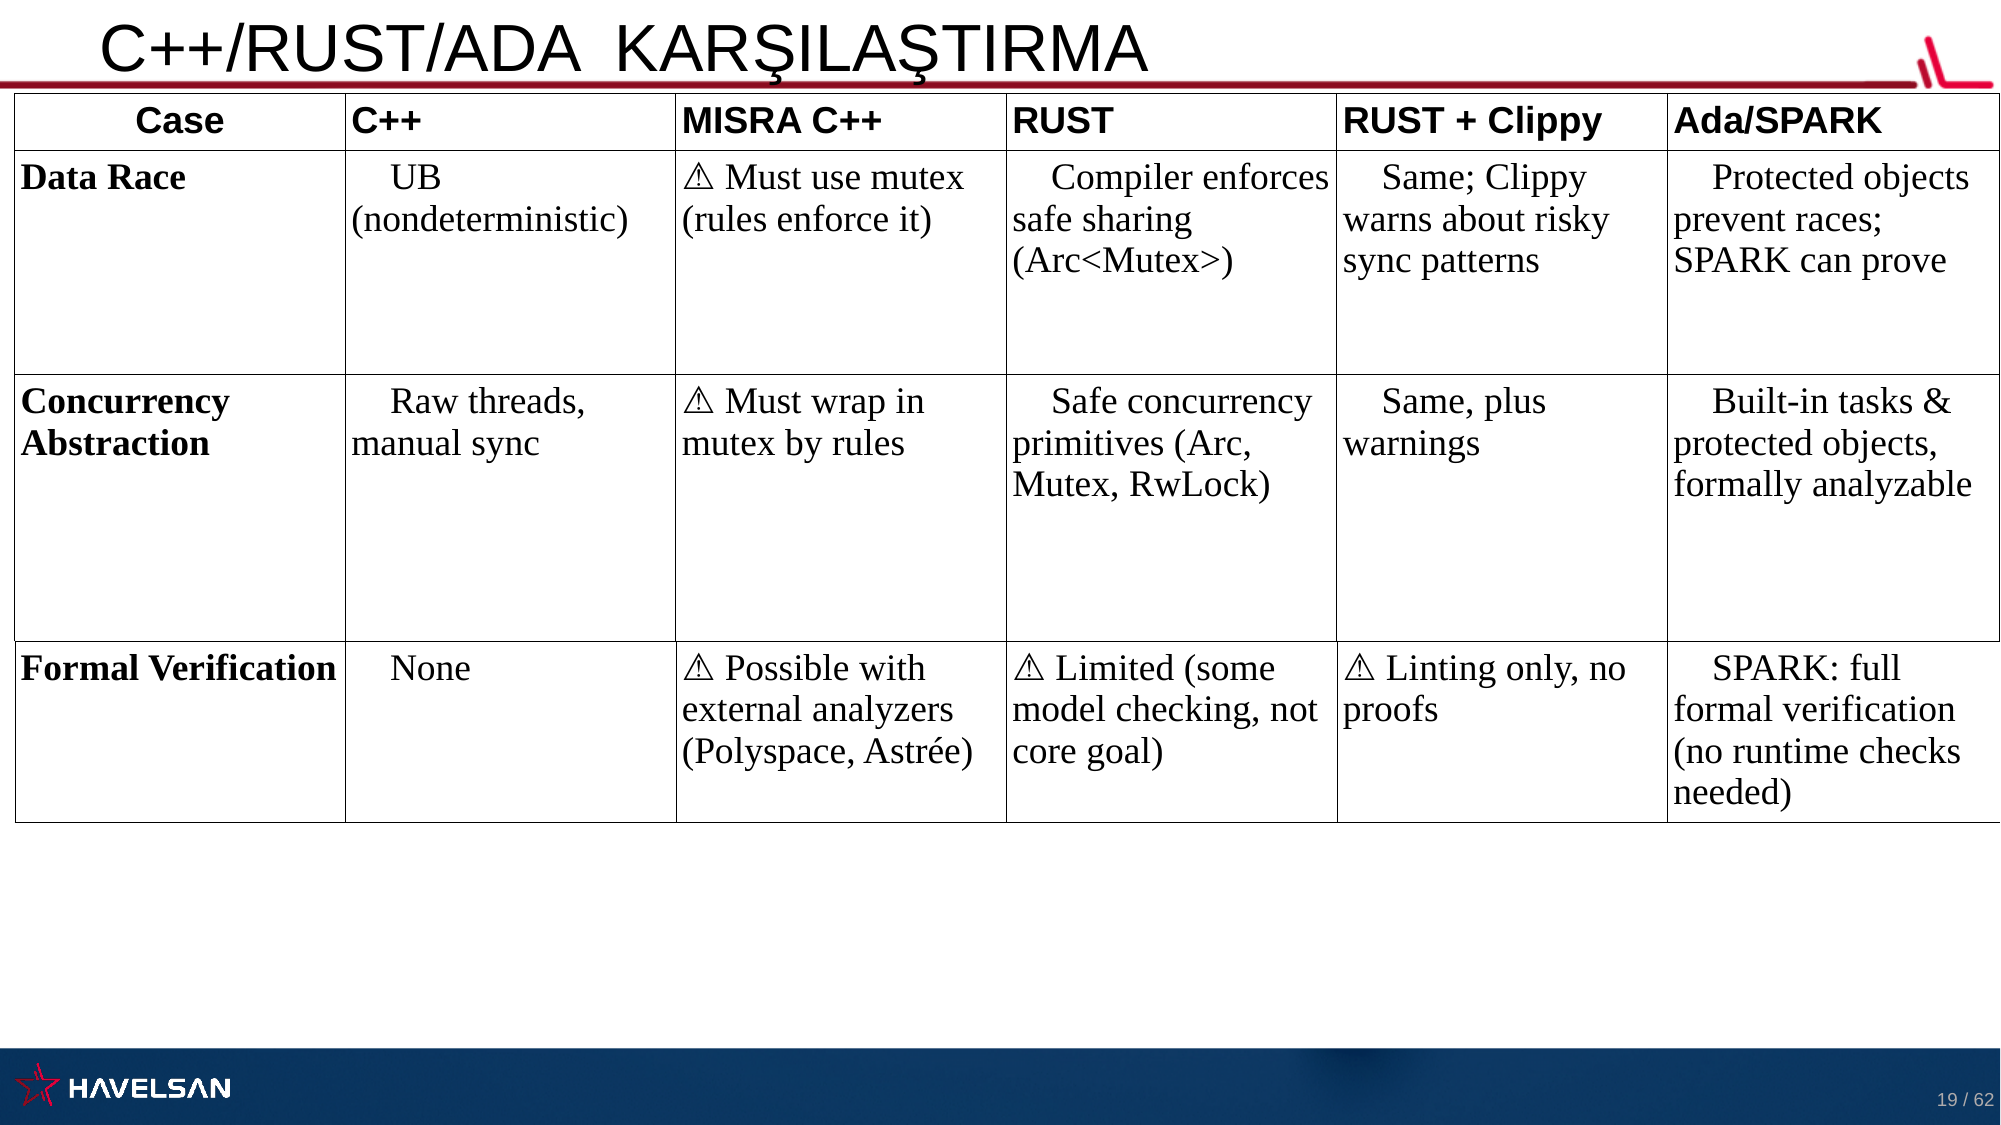

# C++/RUST/ADA KARŞILAŞTIRMA
| Case | C++ | MISRA C++ | RUST | RUST + Clippy | Ada/SPARK |
| --- | --- | --- | --- | --- | --- |
| Data Race | ❌ UB (nondeterministic) | ⚠️ Must use mutex (rules enforce it) | ✅ Compiler enforces safe sharing (Arc<Mutex>) | ✅ Same; Clippy warns about risky sync patterns | ✅ Protected objects prevent races; SPARK can prove |
| Concurrency Abstraction | ❌ Raw threads, manual sync | ⚠️ Must wrap in mutex by rules | ✅ Safe concurrency primitives (Arc, Mutex, RwLock) | ✅ Same, plus warnings | ✅ Built-in tasks & protected objects, formally analyzable |
| Formal Verification | ❌ None | ⚠️ Possible with external analyzers (Polyspace, Astrée) | ⚠️ Limited (some model checking, not core goal) | ⚠️ Linting only, no proofs | ✅ SPARK: full formal verification (no runtime checks needed) |